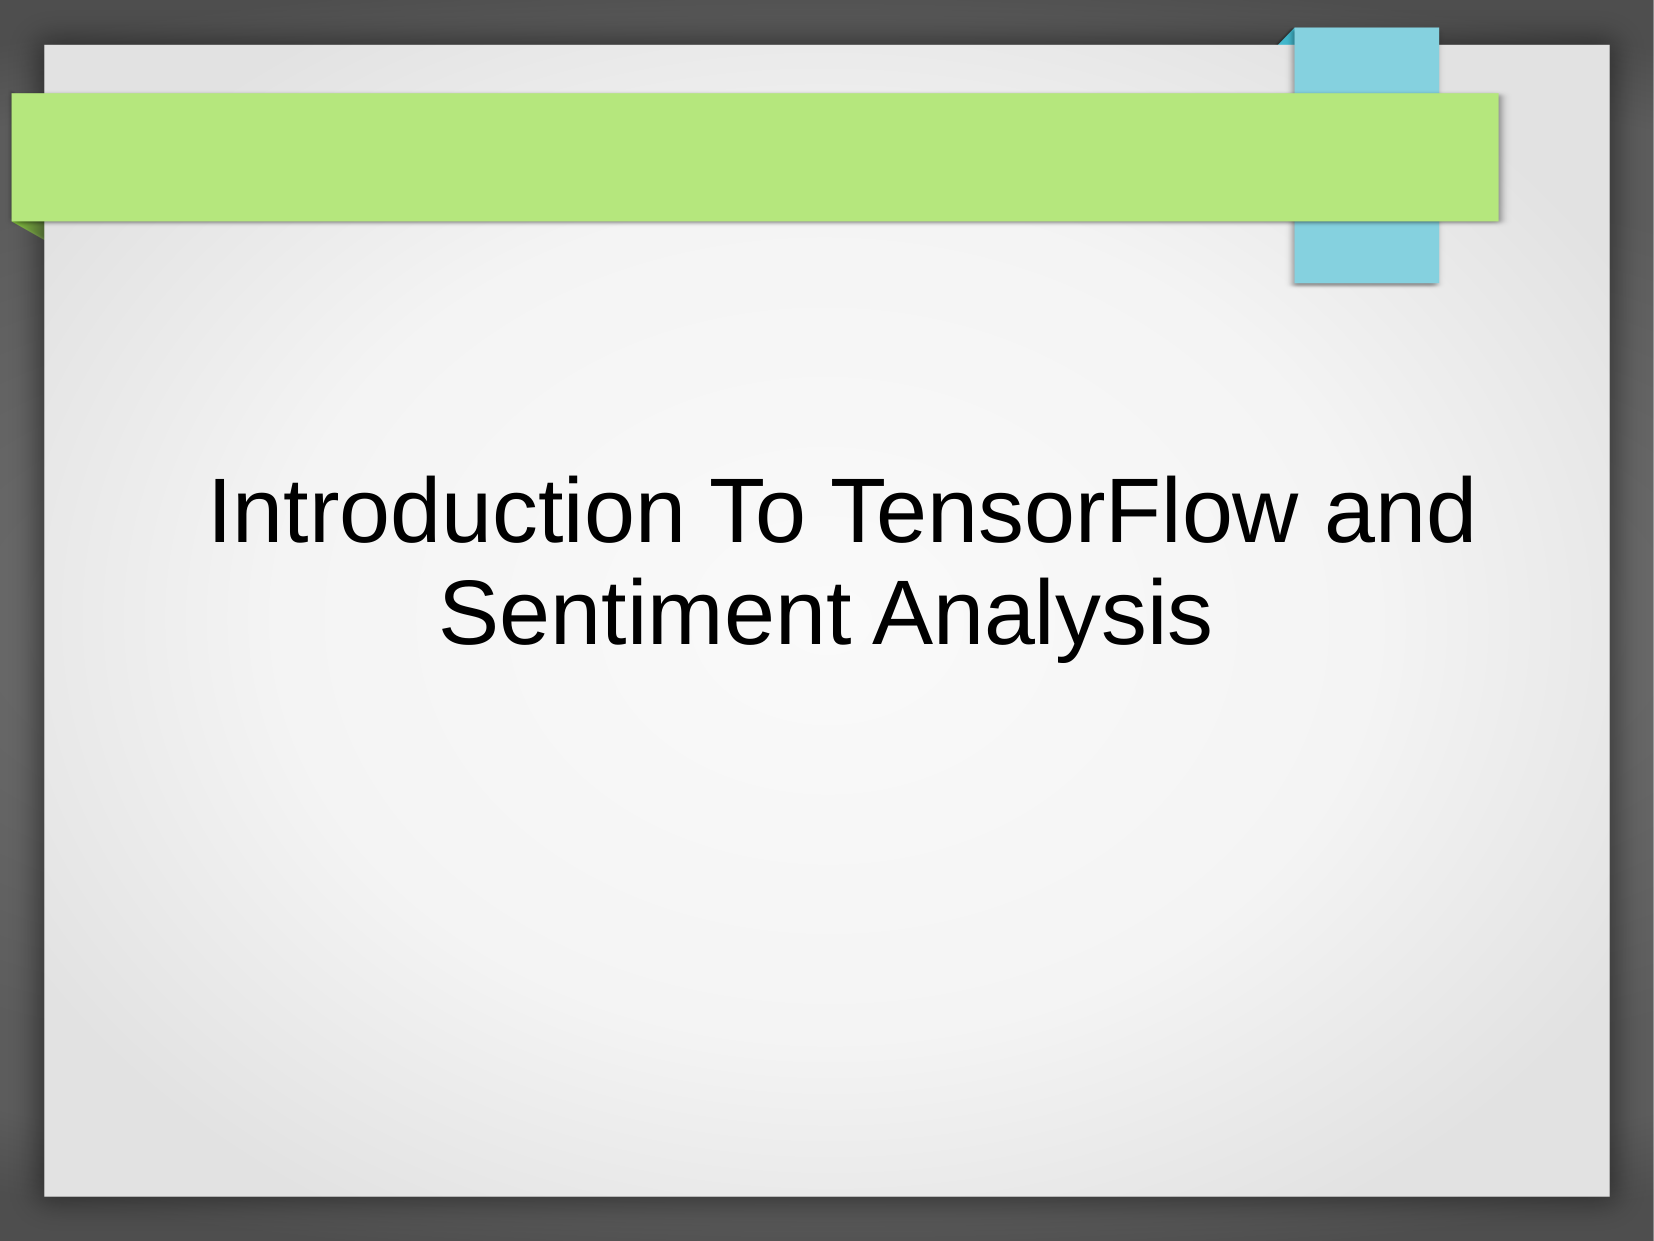

Introduction To TensorFlow and Sentiment Analysis
#